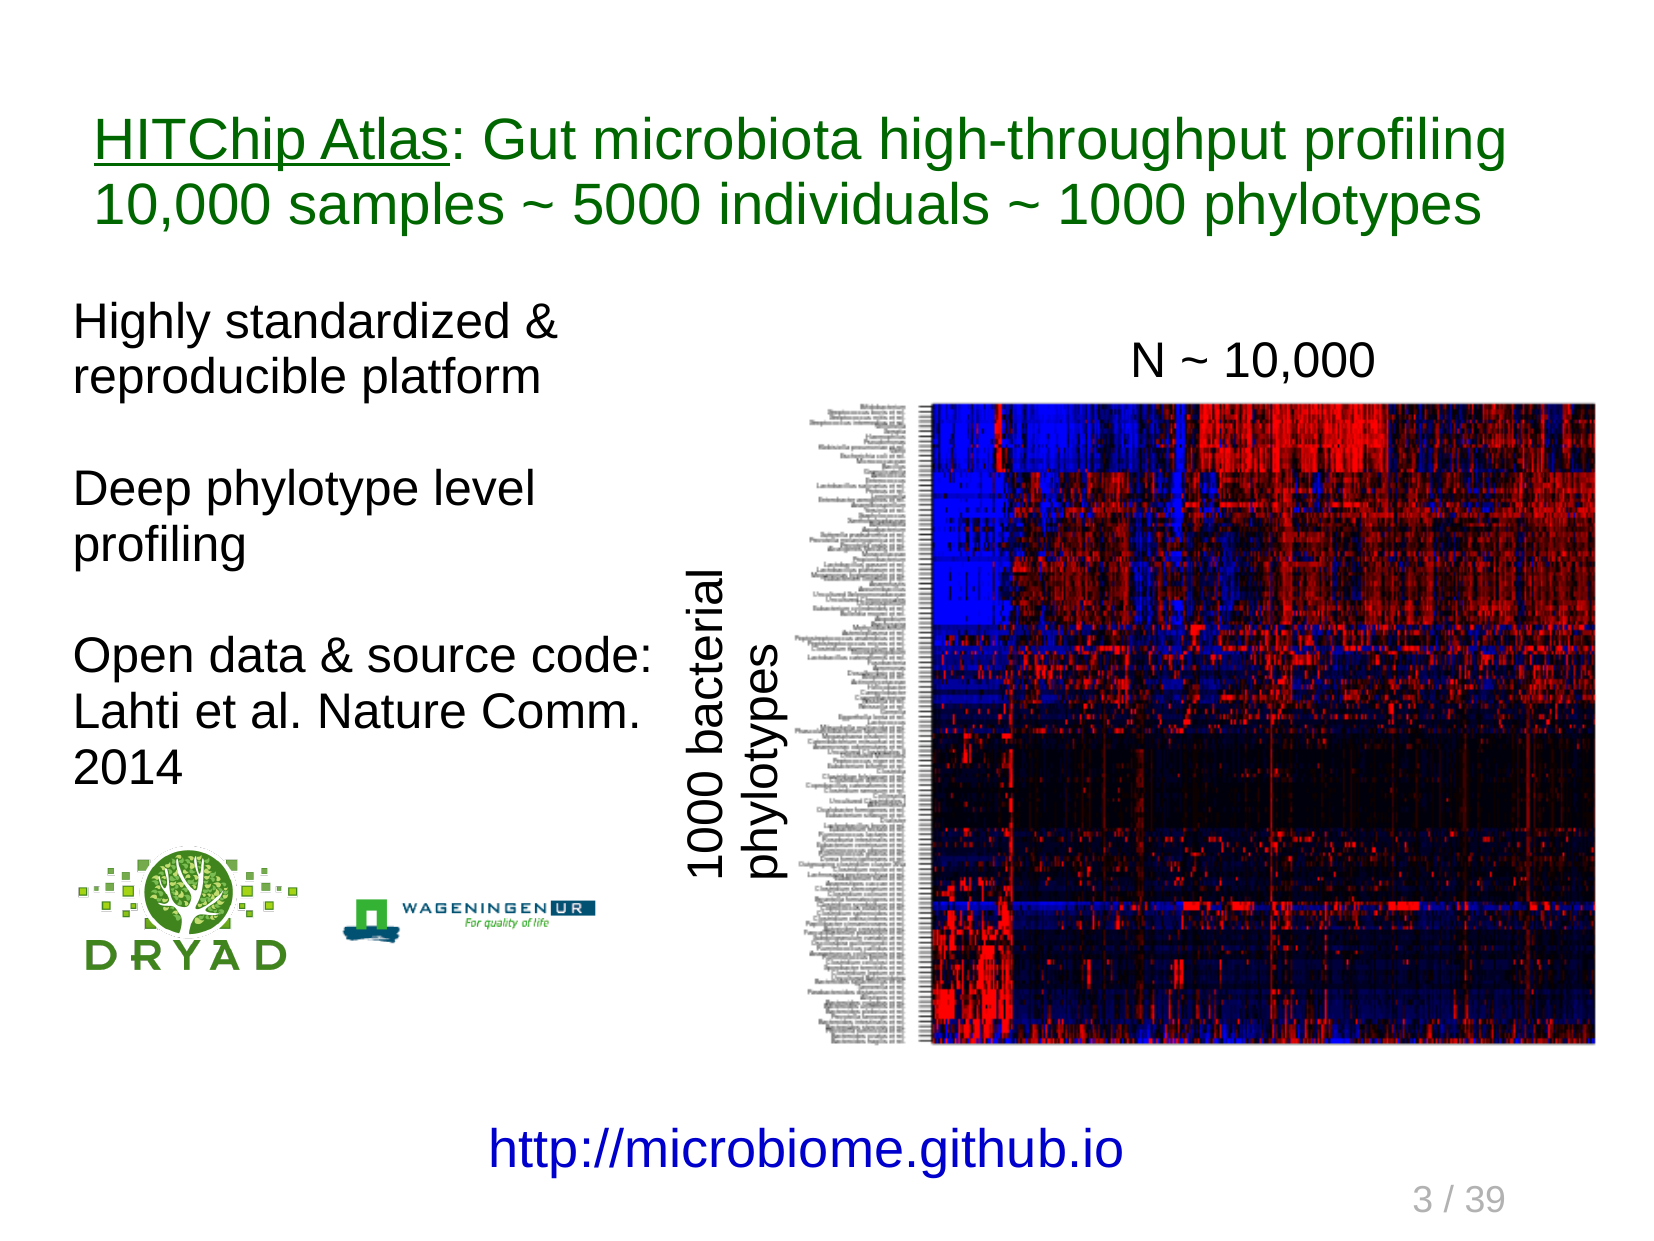

HITChip Atlas: Gut microbiota high-throughput profiling
10,000 samples ~ 5000 individuals ~ 1000 phylotypes
Highly standardized & reproducible platform
Deep phylotype level profiling
Open data & source code: Lahti et al. Nature Comm. 2014
N ~ 10,000
1000 bacterial phylotypes
http://microbiome.github.io